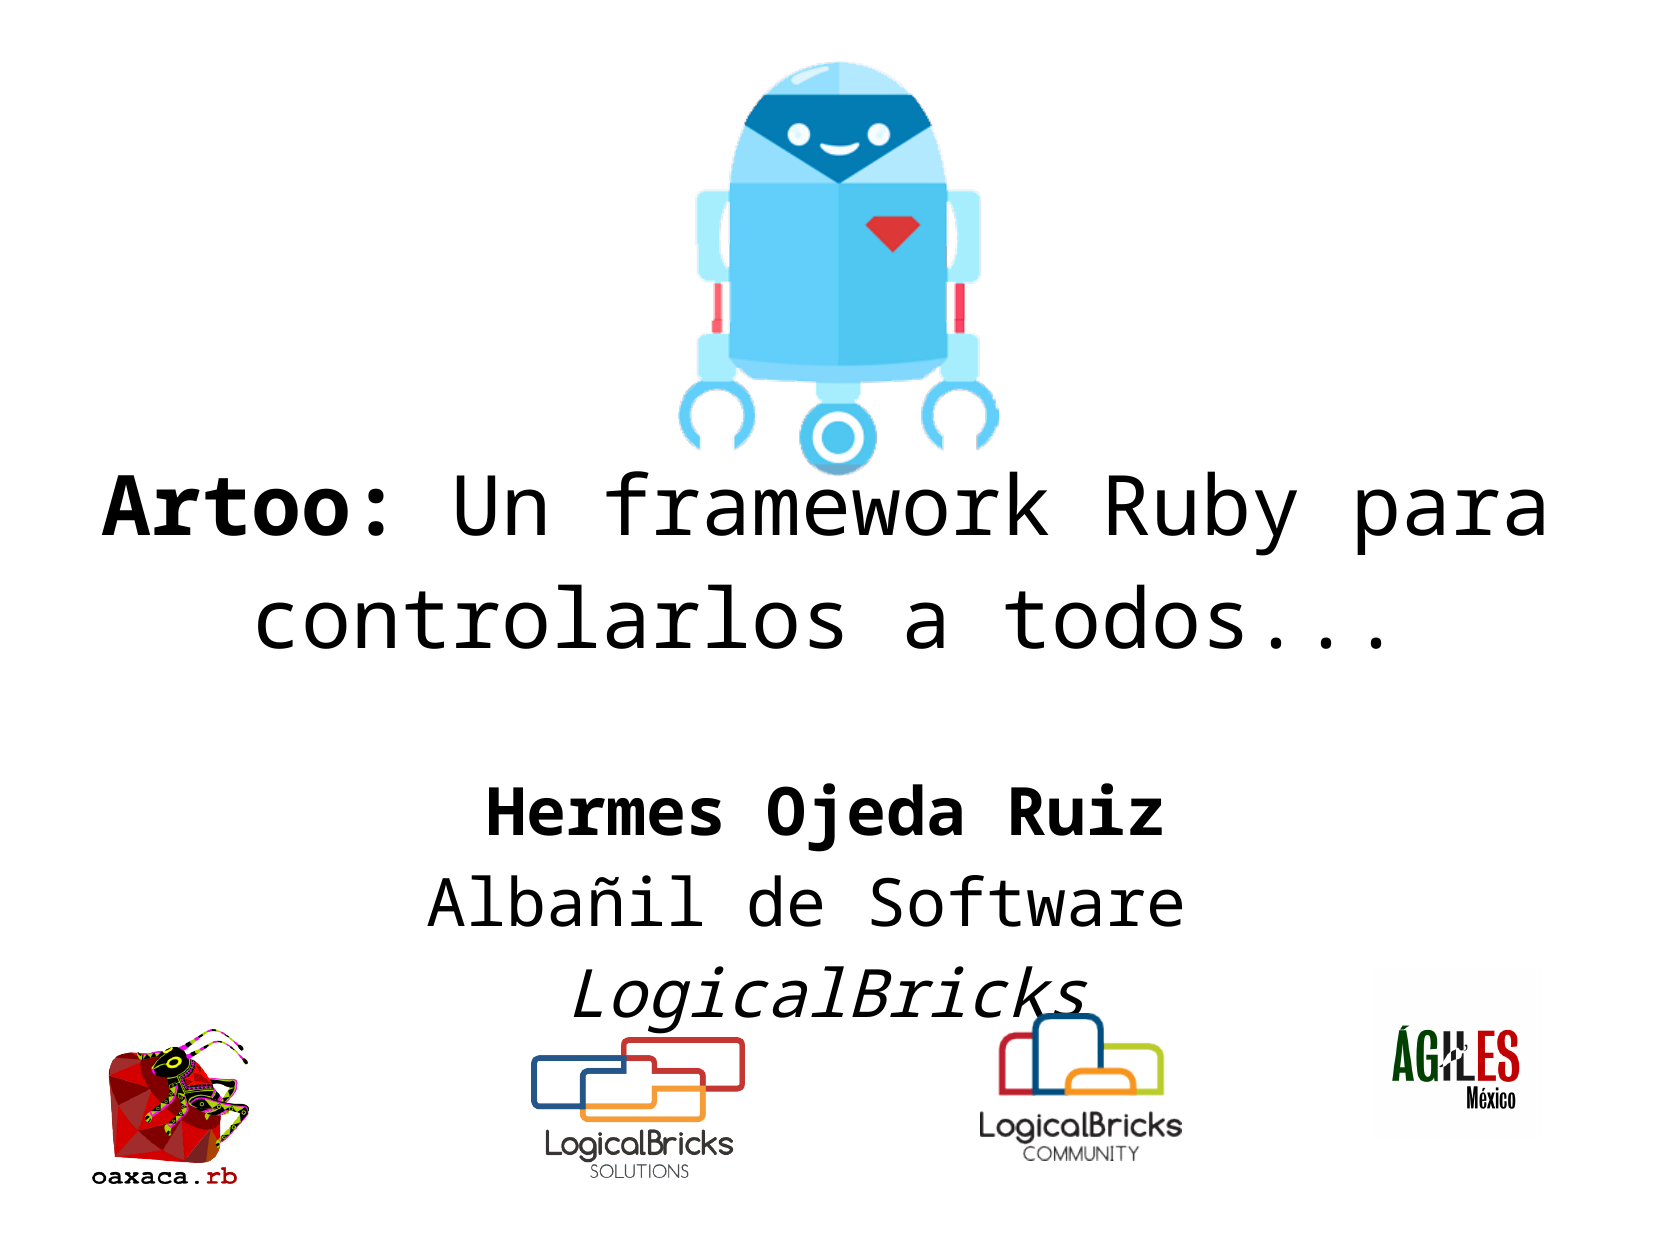

# Artoo: Un framework Ruby para controlarlos a todos...
Hermes Ojeda Ruiz
Albañil de Software
LogicalBricks